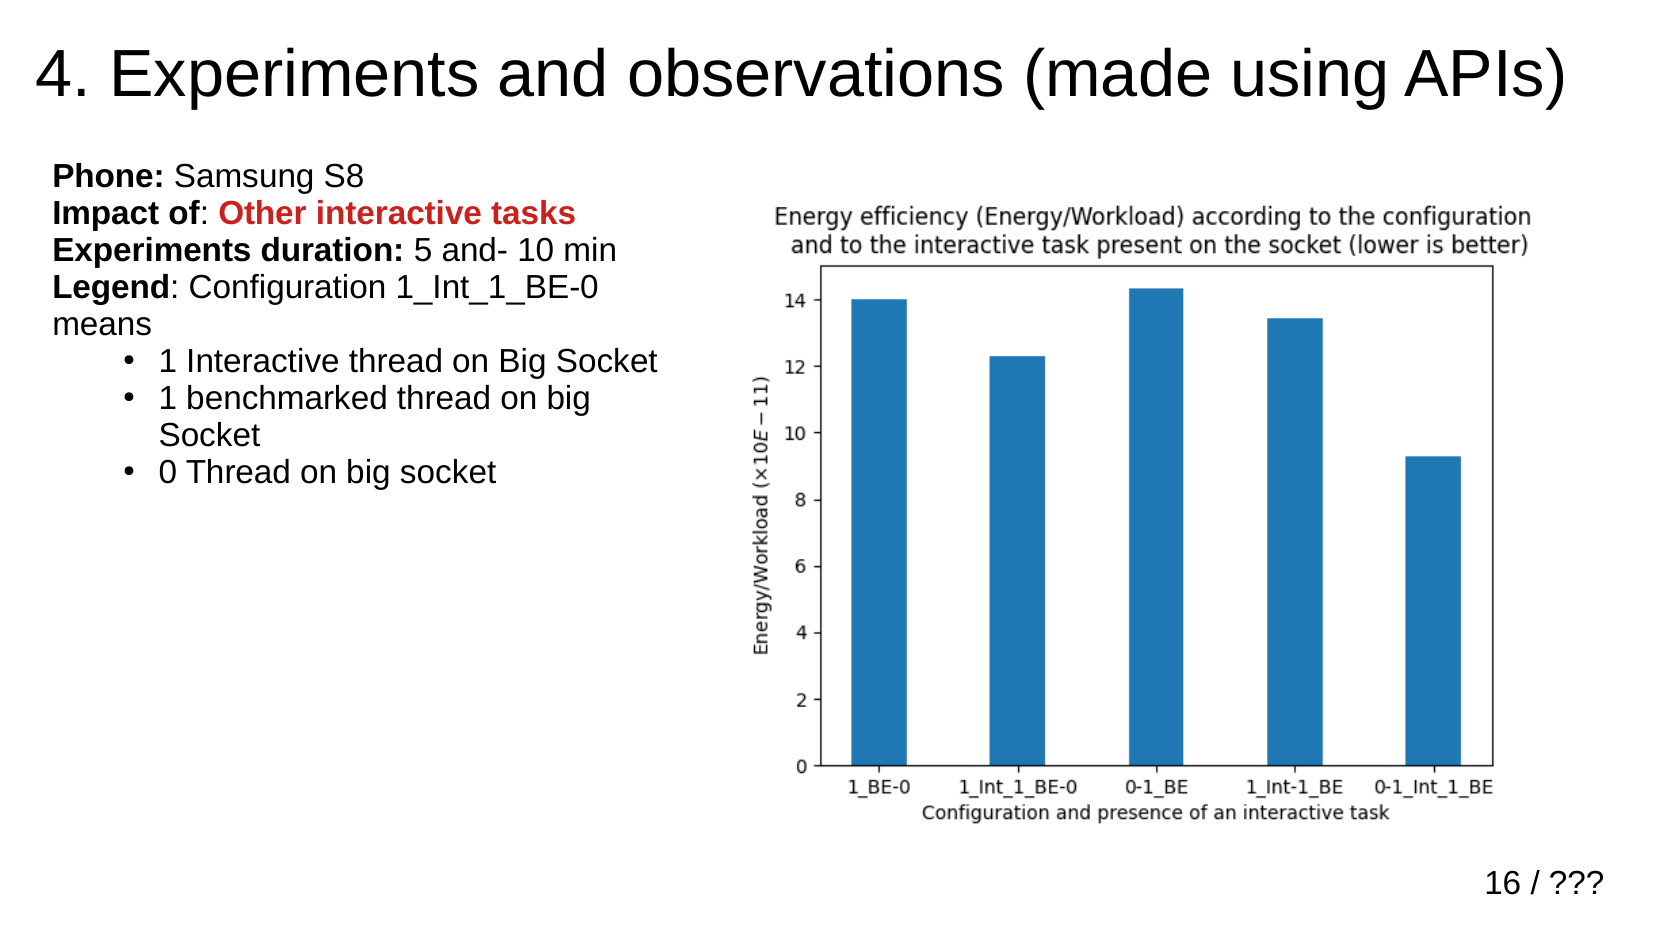

# 4. Experiments and observations (made using APIs)
Phone: Samsung S8
Impact of: Other interactive tasks
Experiments duration: 5 and- 10 min
Legend: Configuration 1_Int_1_BE-0 means
1 Interactive thread on Big Socket
1 benchmarked thread on big Socket
0 Thread on big socket
16 / ???